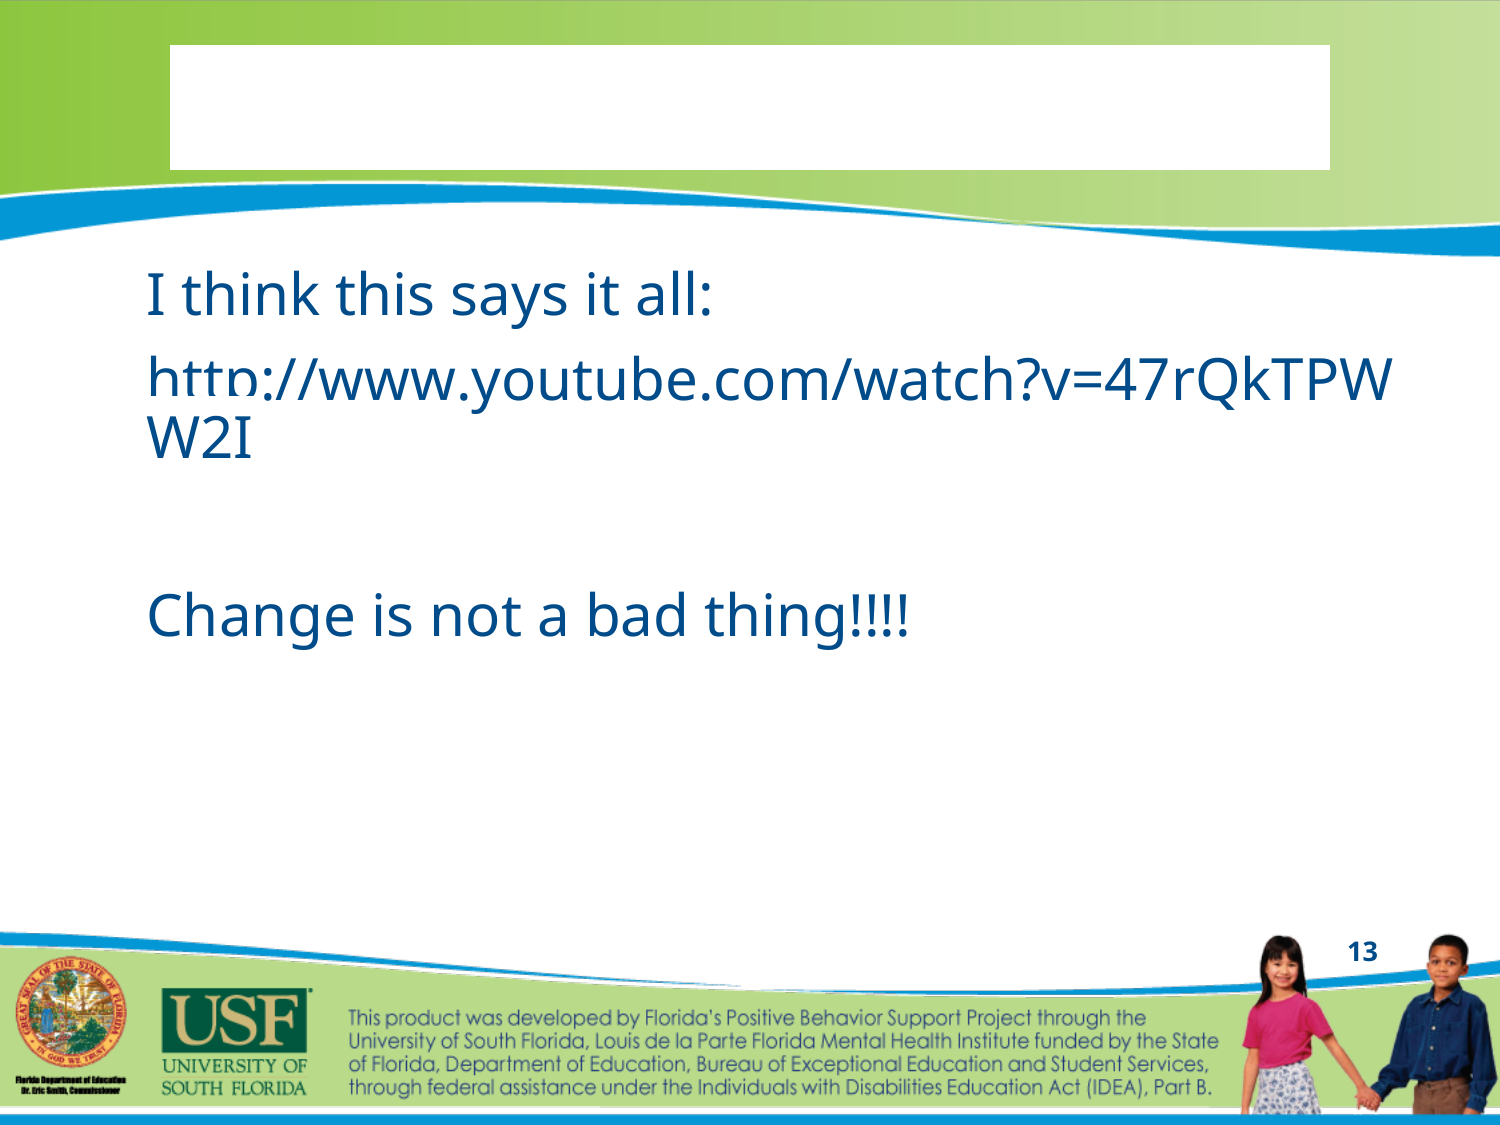

# 3. I don’t want to change.
I think this says it all:
http://www.youtube.com/watch?v=47rQkTPWW2I
Change is not a bad thing!!!!